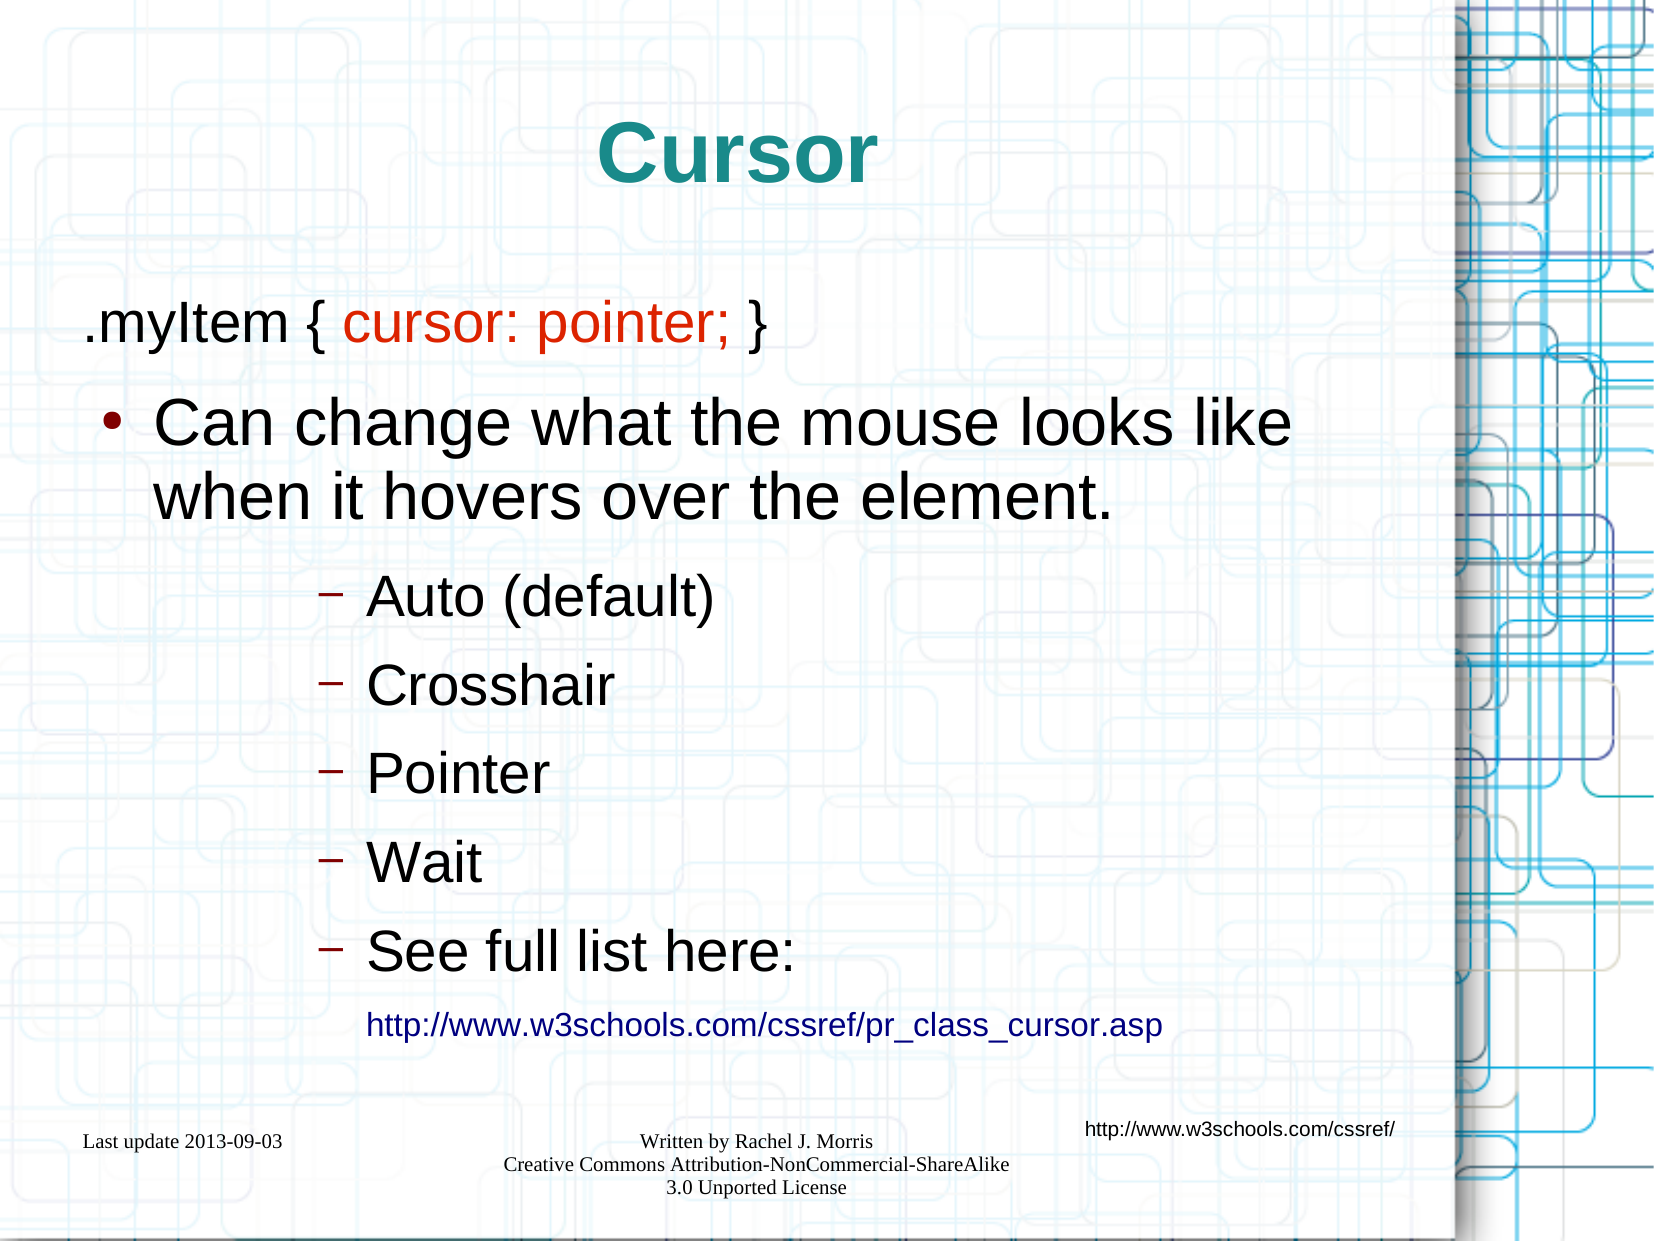

# Cursor
.myItem { cursor: pointer; }
Can change what the mouse looks like when it hovers over the element.
Auto (default)
Crosshair
Pointer
Wait
See full list here:
http://www.w3schools.com/cssref/pr_class_cursor.asp
http://www.w3schools.com/cssref/